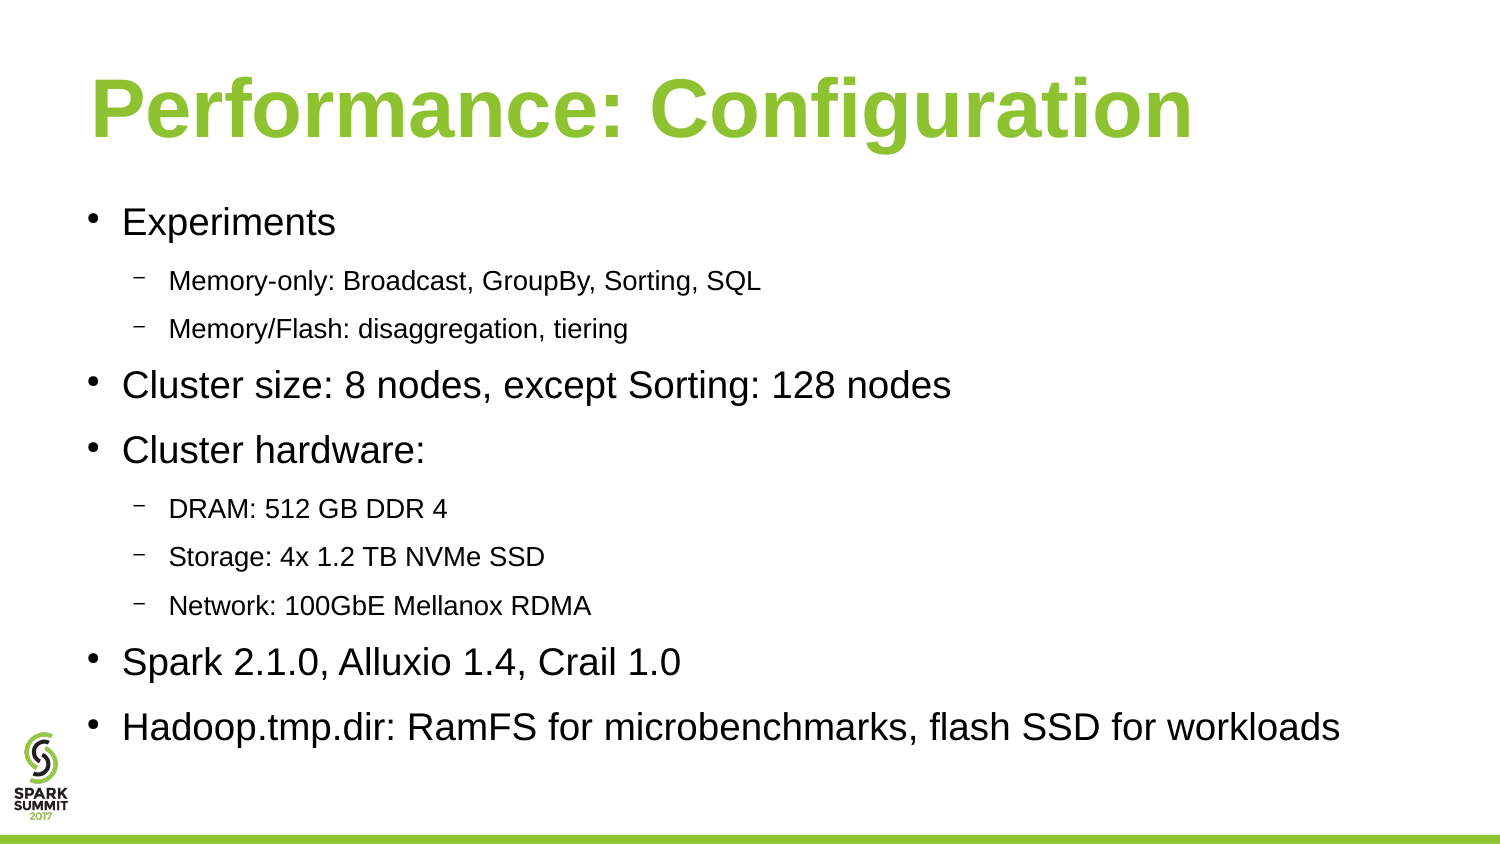

# Performance: Configuration
Experiments
Memory-only: Broadcast, GroupBy, Sorting, SQL
Memory/Flash: disaggregation, tiering
Cluster size: 8 nodes, except Sorting: 128 nodes
Cluster hardware:
DRAM: 512 GB DDR 4
Storage: 4x 1.2 TB NVMe SSD
Network: 100GbE Mellanox RDMA
Spark 2.1.0, Alluxio 1.4, Crail 1.0
Hadoop.tmp.dir: RamFS for microbenchmarks, flash SSD for workloads